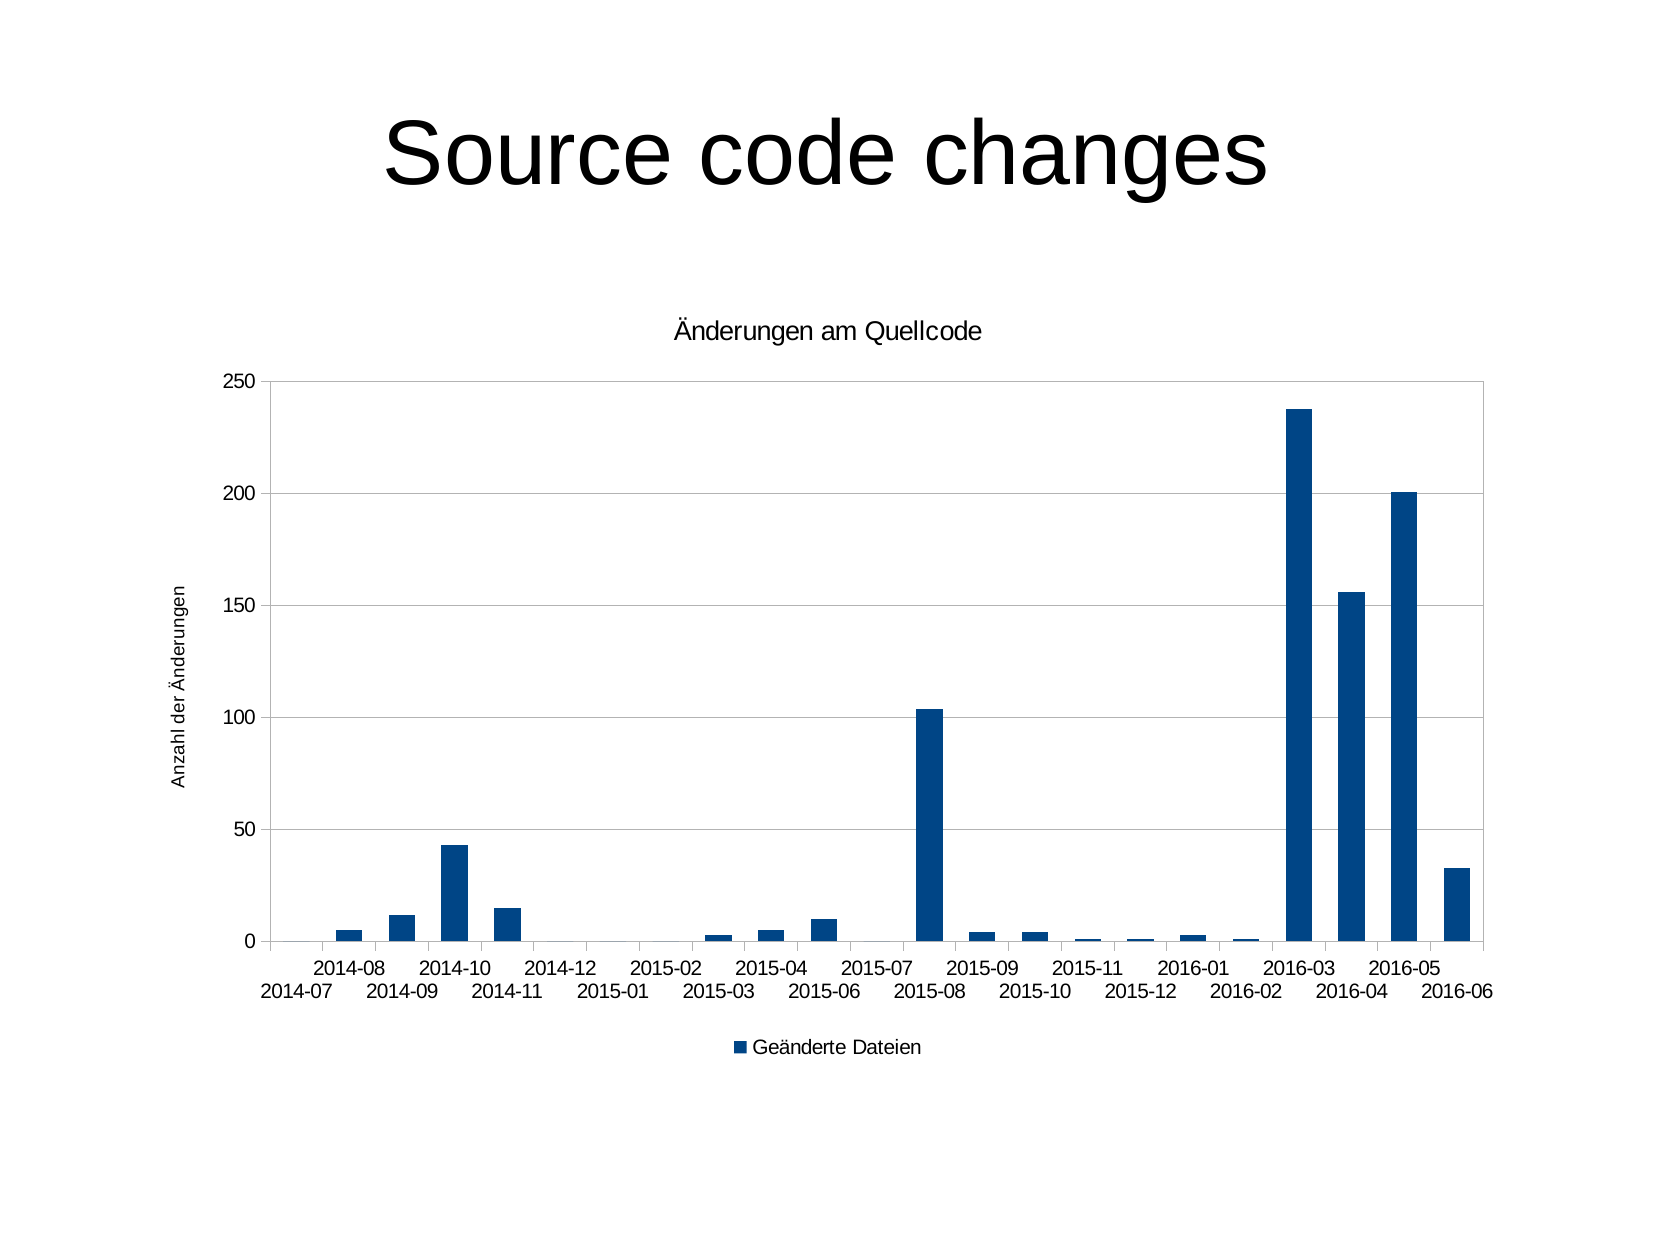

# Source code changes
### Chart: Änderungen am Quellcode
| Category | Geänderte Dateien |
|---|---|
| 2014-07 | 0.0 |
| 2014-08 | 5.0 |
| 2014-09 | 12.0 |
| 2014-10 | 43.0 |
| 2014-11 | 15.0 |
| 2014-12 | 0.0 |
| 2015-01 | 0.0 |
| 2015-02 | 0.0 |
| 2015-03 | 3.0 |
| 2015-04 | 5.0 |
| 2015-06 | 10.0 |
| 2015-07 | 0.0 |
| 2015-08 | 104.0 |
| 2015-09 | 4.0 |
| 2015-10 | 4.0 |
| 2015-11 | 1.0 |
| 2015-12 | 1.0 |
| 2016-01 | 3.0 |
| 2016-02 | 1.0 |
| 2016-03 | 238.0 |
| 2016-04 | 156.0 |
| 2016-05 | 201.0 |
| 2016-06 | 33.0 |